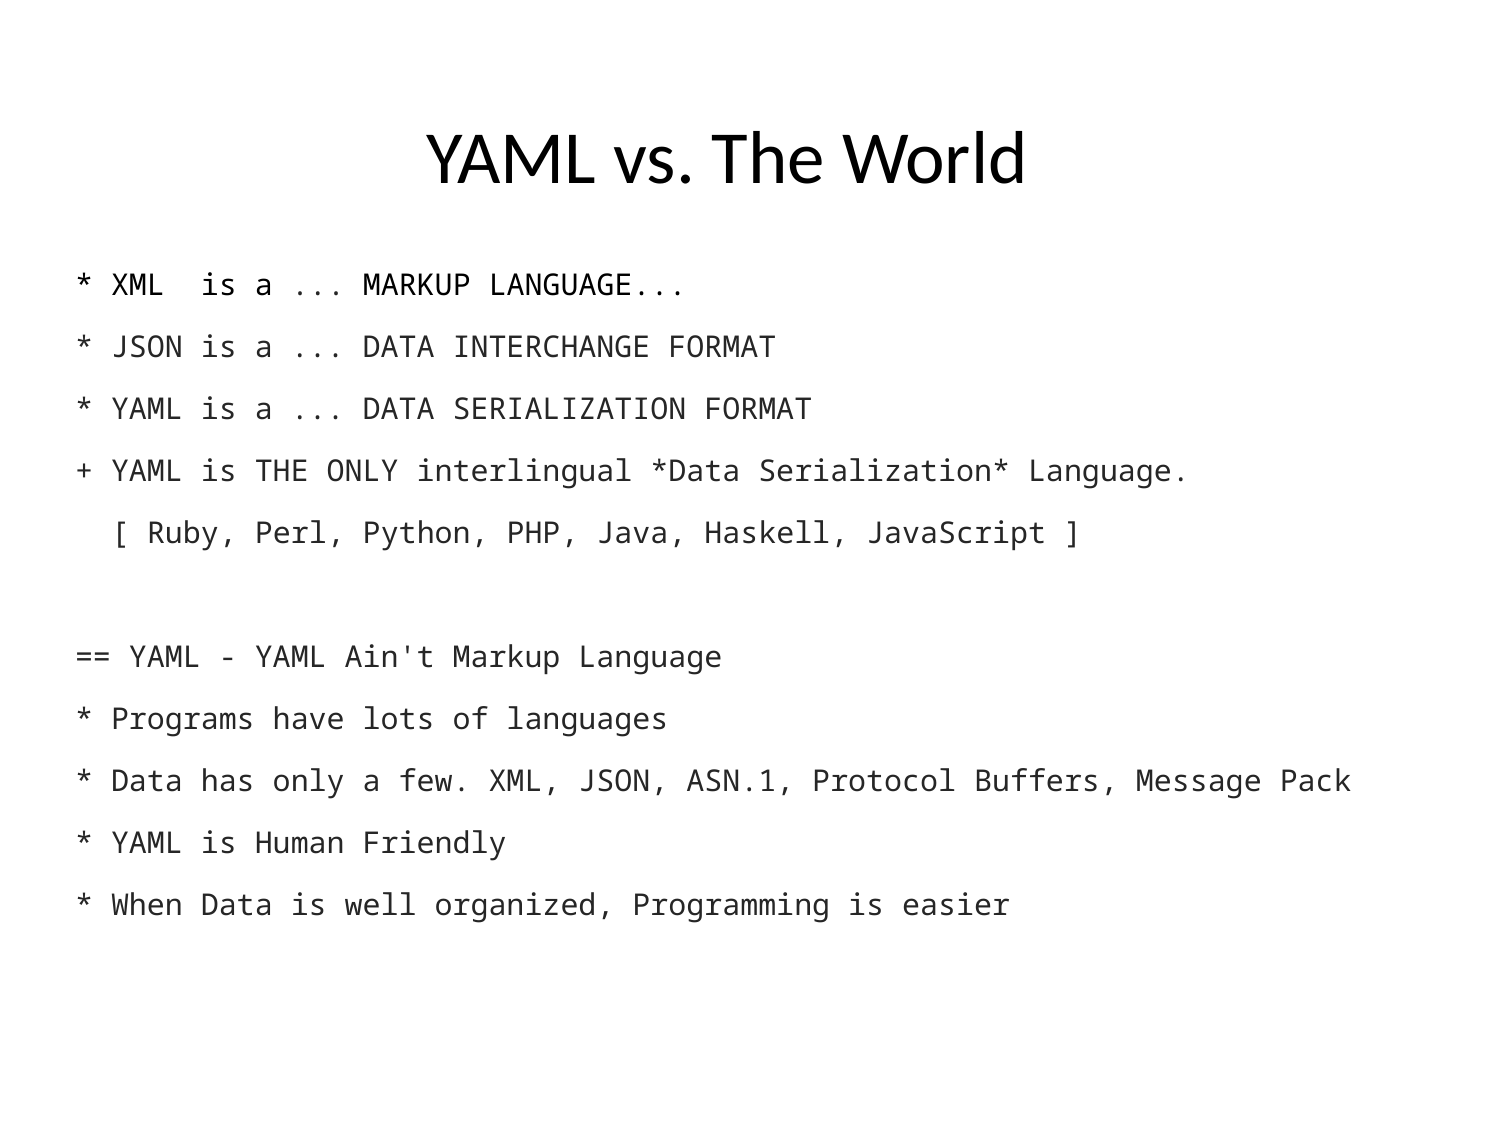

# YAML vs. The World
* XML is a ... MARKUP LANGUAGE...
* JSON is a ... DATA INTERCHANGE FORMAT
* YAML is a ... DATA SERIALIZATION FORMAT
+ YAML is THE ONLY interlingual *Data Serialization* Language.
 [ Ruby, Perl, Python, PHP, Java, Haskell, JavaScript ]
== YAML - YAML Ain't Markup Language
* Programs have lots of languages
* Data has only a few. XML, JSON, ASN.1, Protocol Buffers, Message Pack
* YAML is Human Friendly
* When Data is well organized, Programming is easier